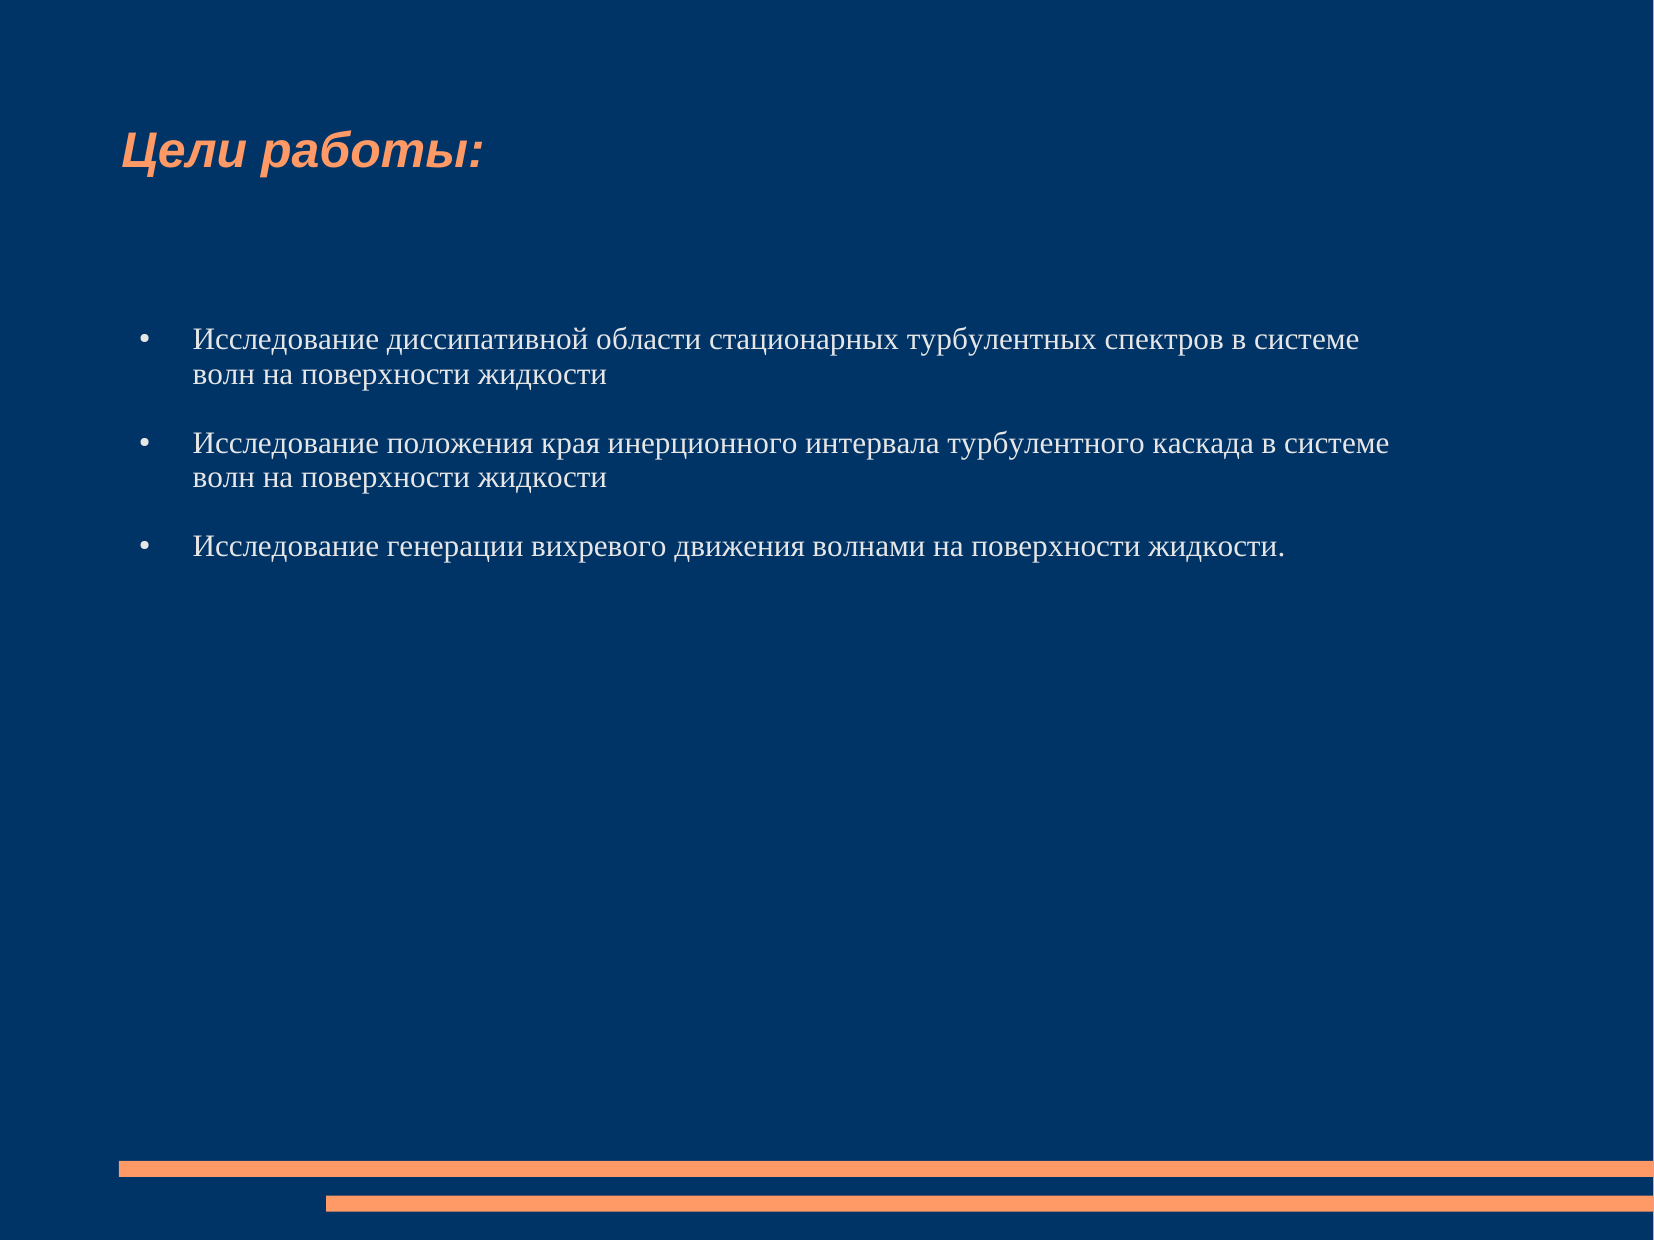

# Цели работы:
Исследование диссипативной области стационарных турбулентных спектров в системе волн на поверхности жидкости
Исследование положения края инерционного интервала турбулентного каскада в системе волн на поверхности жидкости
Исследование генерации вихревого движения волнами на поверхности жидкости.